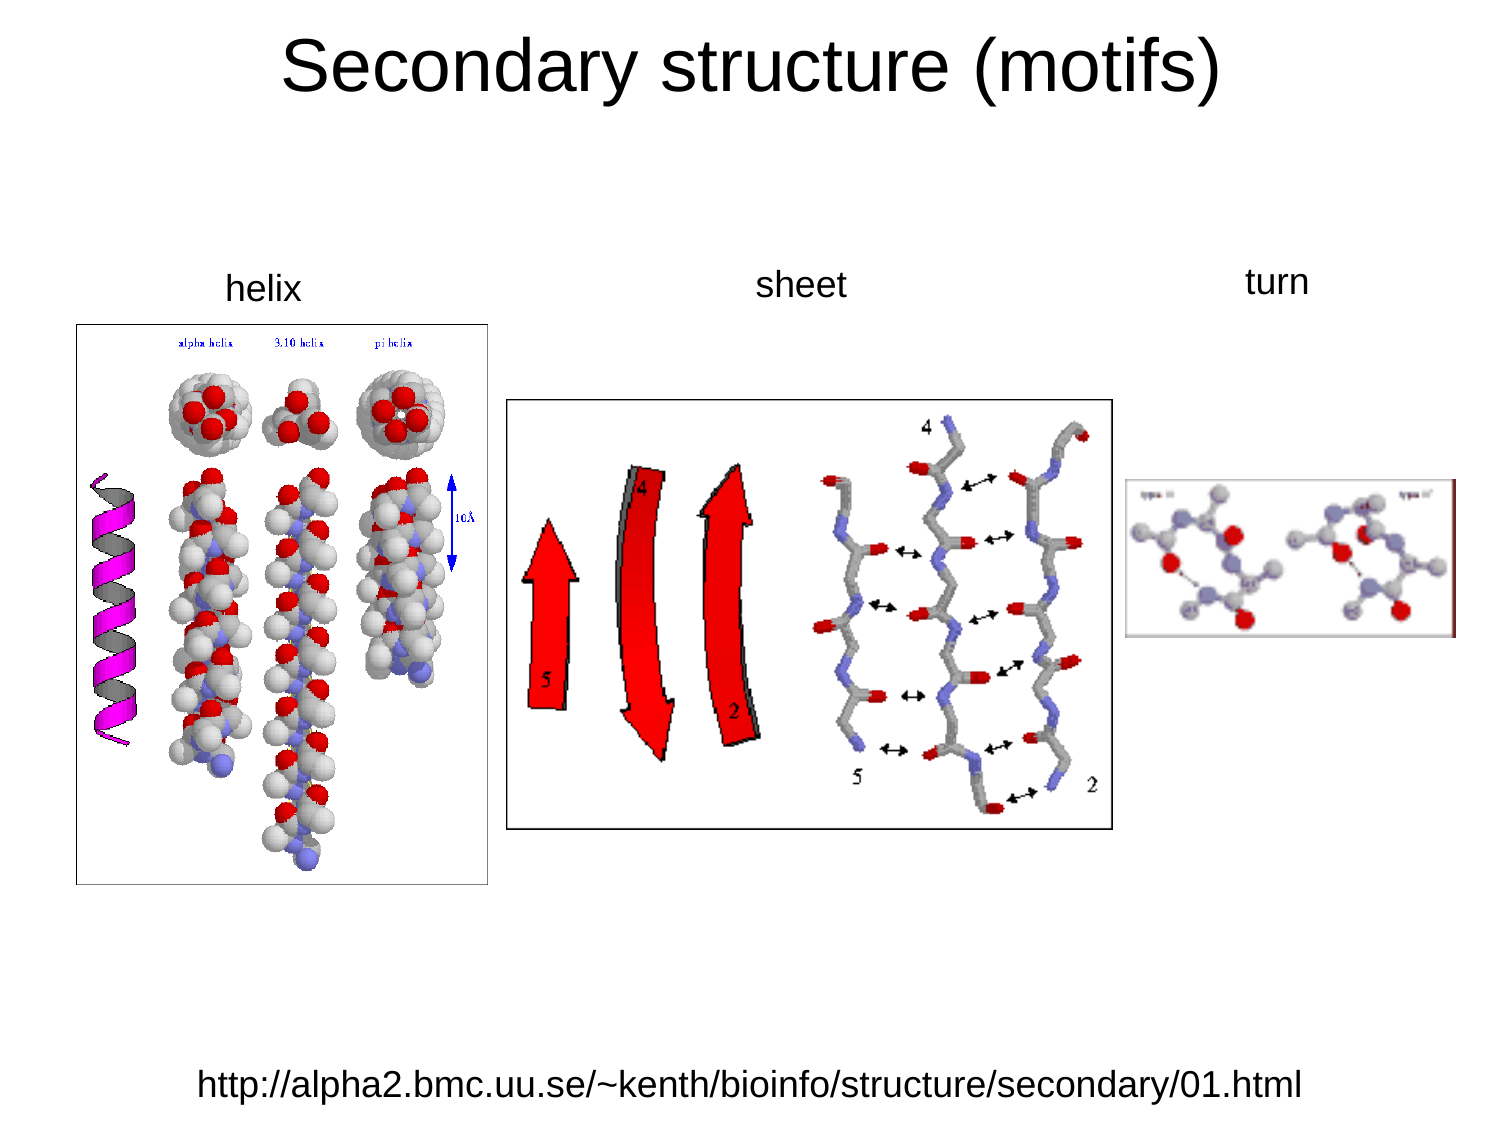

# Secondary structure (motifs)‏
turn
sheet
helix
http://alpha2.bmc.uu.se/~kenth/bioinfo/structure/secondary/01.html